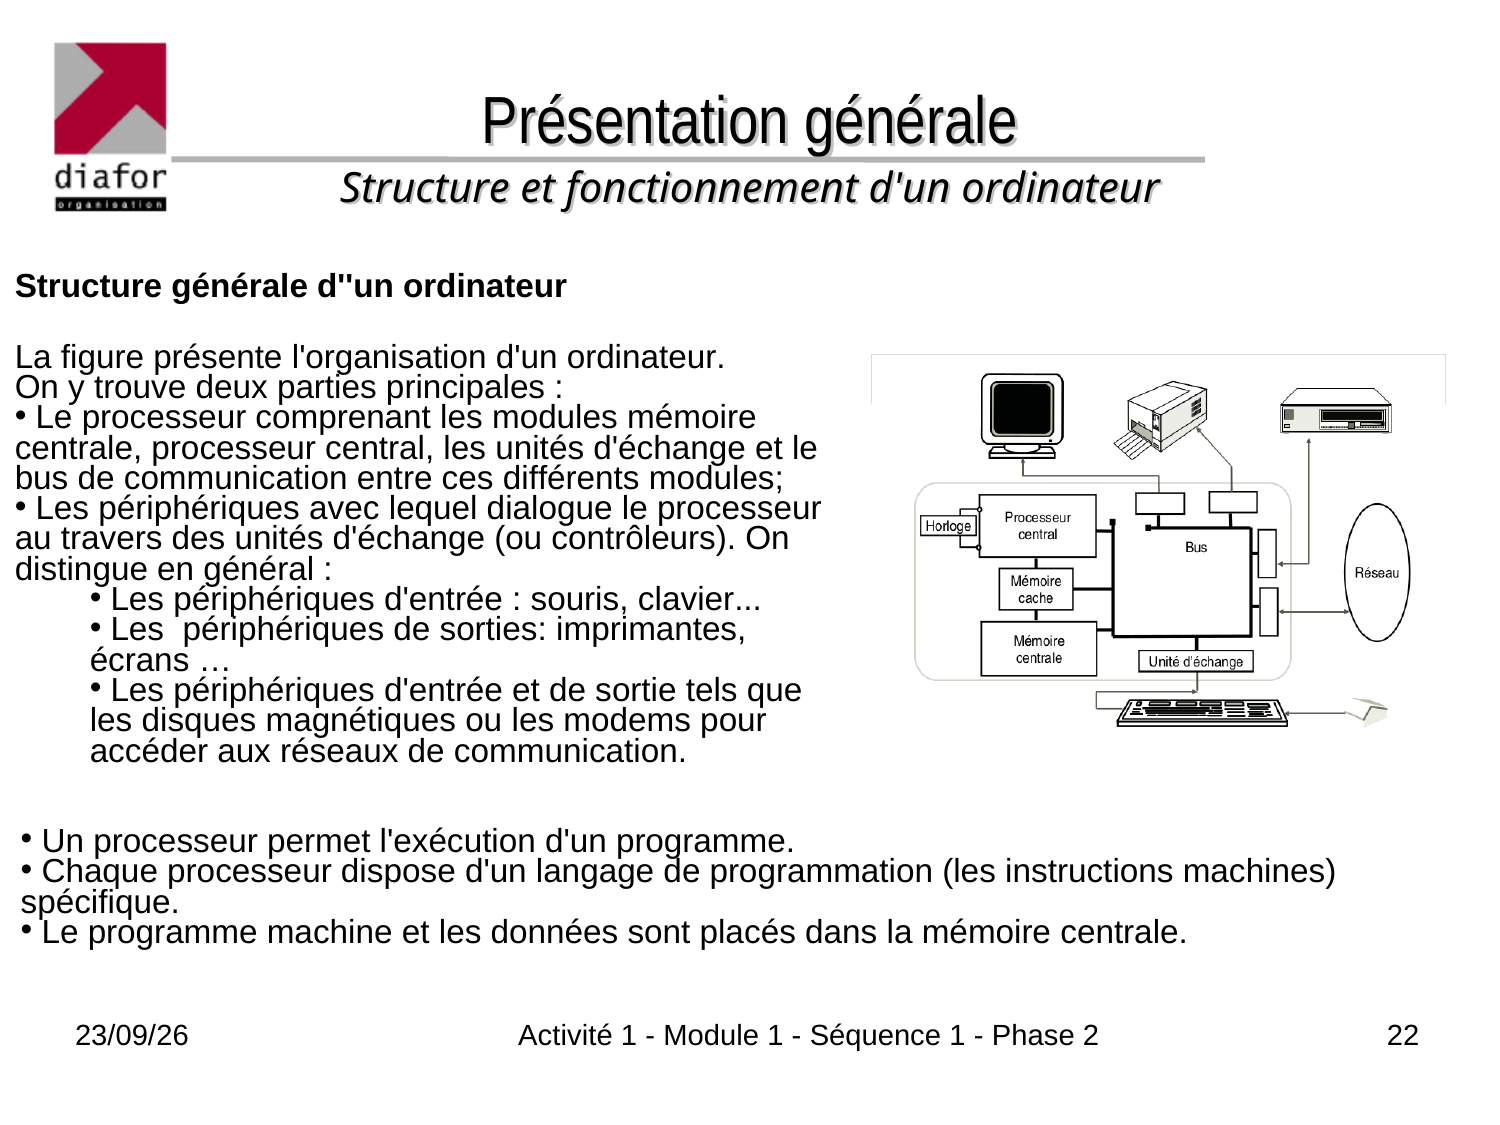

# Présentation générale Structure et fonctionnement d'un ordinateur
Structure générale d''un ordinateur
La figure présente l'organisation d'un ordinateur.
On y trouve deux parties principales :
 Le processeur comprenant les modules mémoire centrale, processeur central, les unités d'échange et le bus de communication entre ces différents modules;
 Les périphériques avec lequel dialogue le processeur au travers des unités d'échange (ou contrôleurs). On distingue en général :
 Les périphériques d'entrée : souris, clavier...
 Les périphériques de sorties: imprimantes, écrans …
 Les périphériques d'entrée et de sortie tels que les disques magnétiques ou les modems pour accéder aux réseaux de communication.
 Un processeur permet l'exécution d'un programme.
 Chaque processeur dispose d'un langage de programmation (les instructions machines) spécifique.
 Le programme machine et les données sont placés dans la mémoire centrale.
Activité 1 - Module 1 - Séquence 1 - Phase 2
22